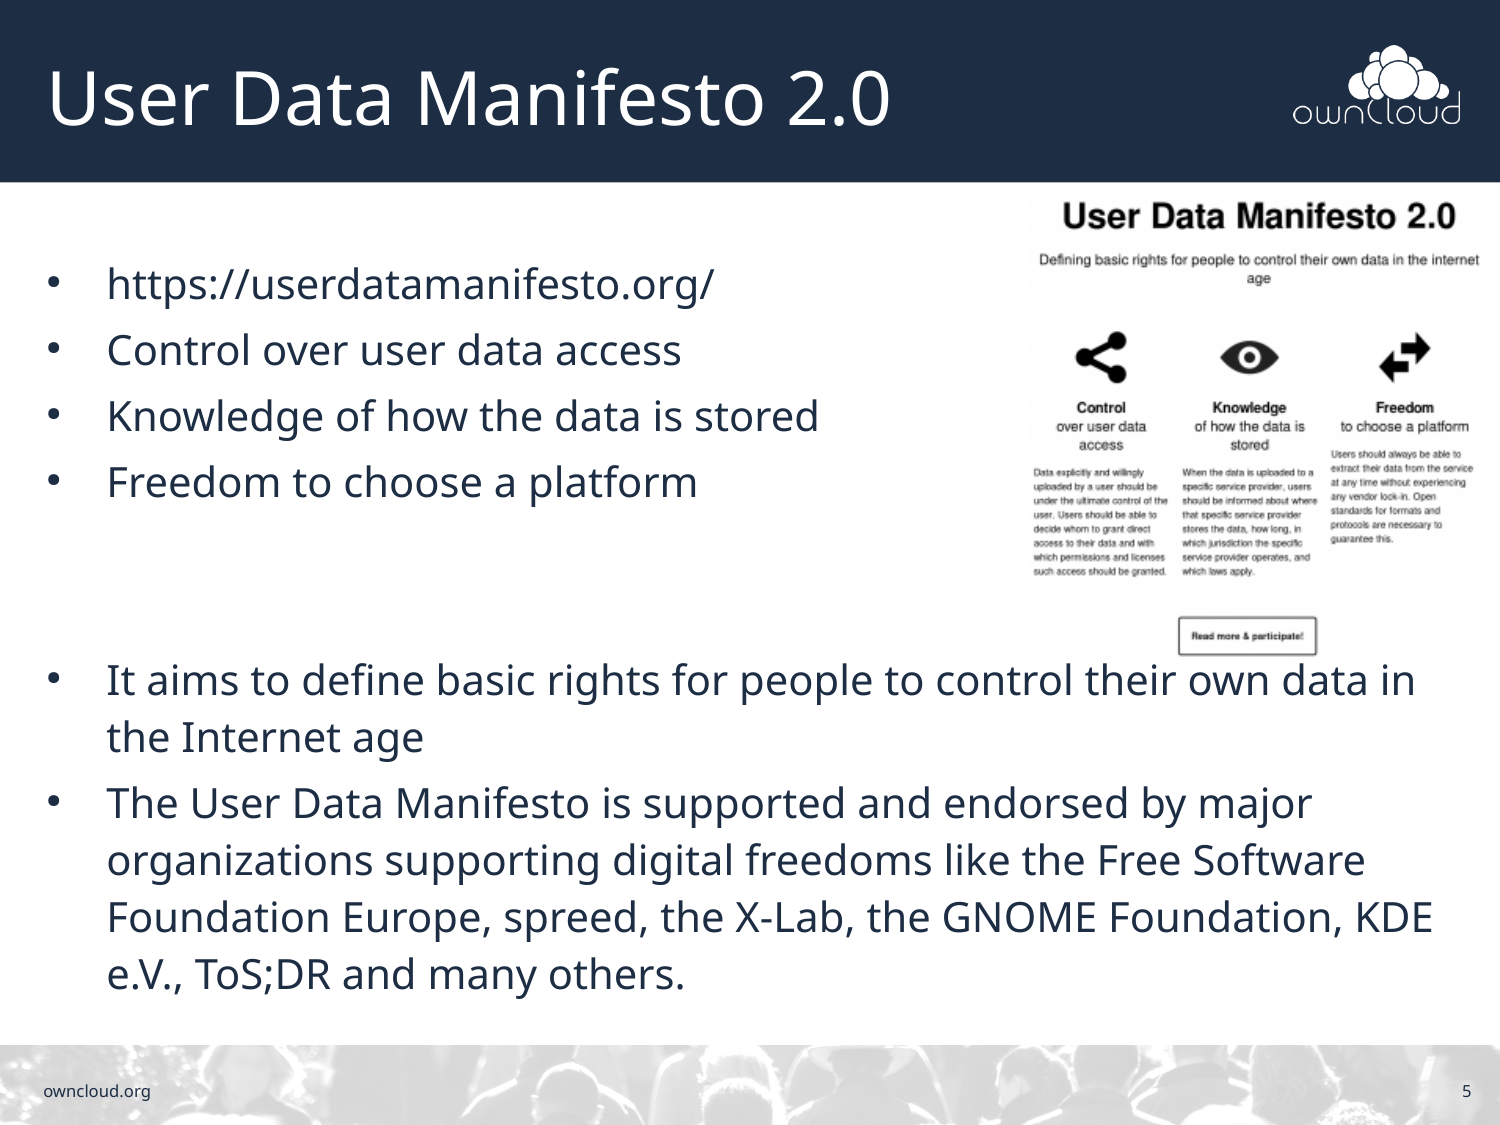

# User Data Manifesto 2.0
https://userdatamanifesto.org/
Control over user data access
Knowledge of how the data is stored
Freedom to choose a platform
It aims to define basic rights for people to control their own data in the Internet age
The User Data Manifesto is supported and endorsed by major organizations supporting digital freedoms like the Free Software Foundation Europe, spreed, the X-Lab, the GNOME Foundation, KDE e.V., ToS;DR and many others.